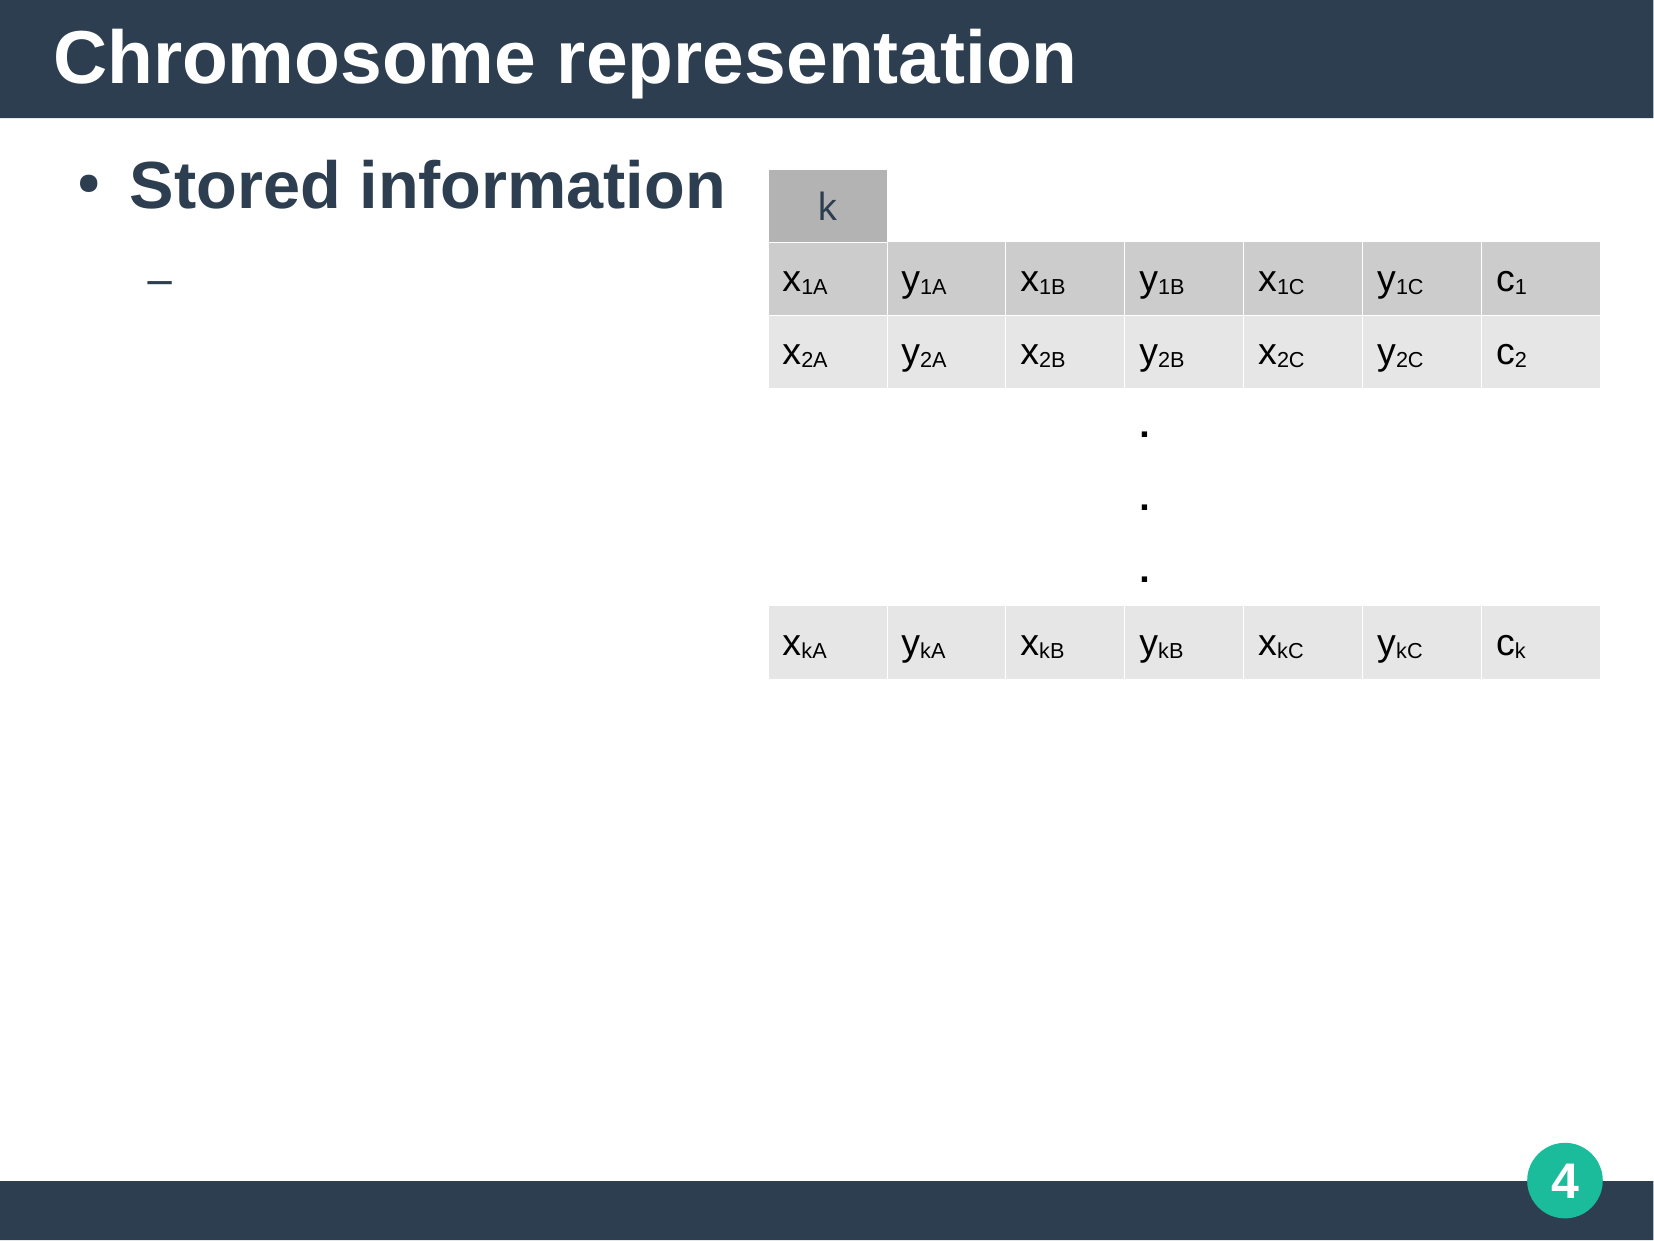

# Chromosome representation
Stored information
| k | | | | | | |
| --- | --- | --- | --- | --- | --- | --- |
| x1A | y1A | x1B | y1B | x1C | y1C | c1 |
| x2A | y2A | x2B | y2B | x2C | y2C | c2 |
| | | | . | | | |
| | | | . | | | |
| | | | . | | | |
| xkA | ykA | xkB | ykB | xkC | ykC | ck |